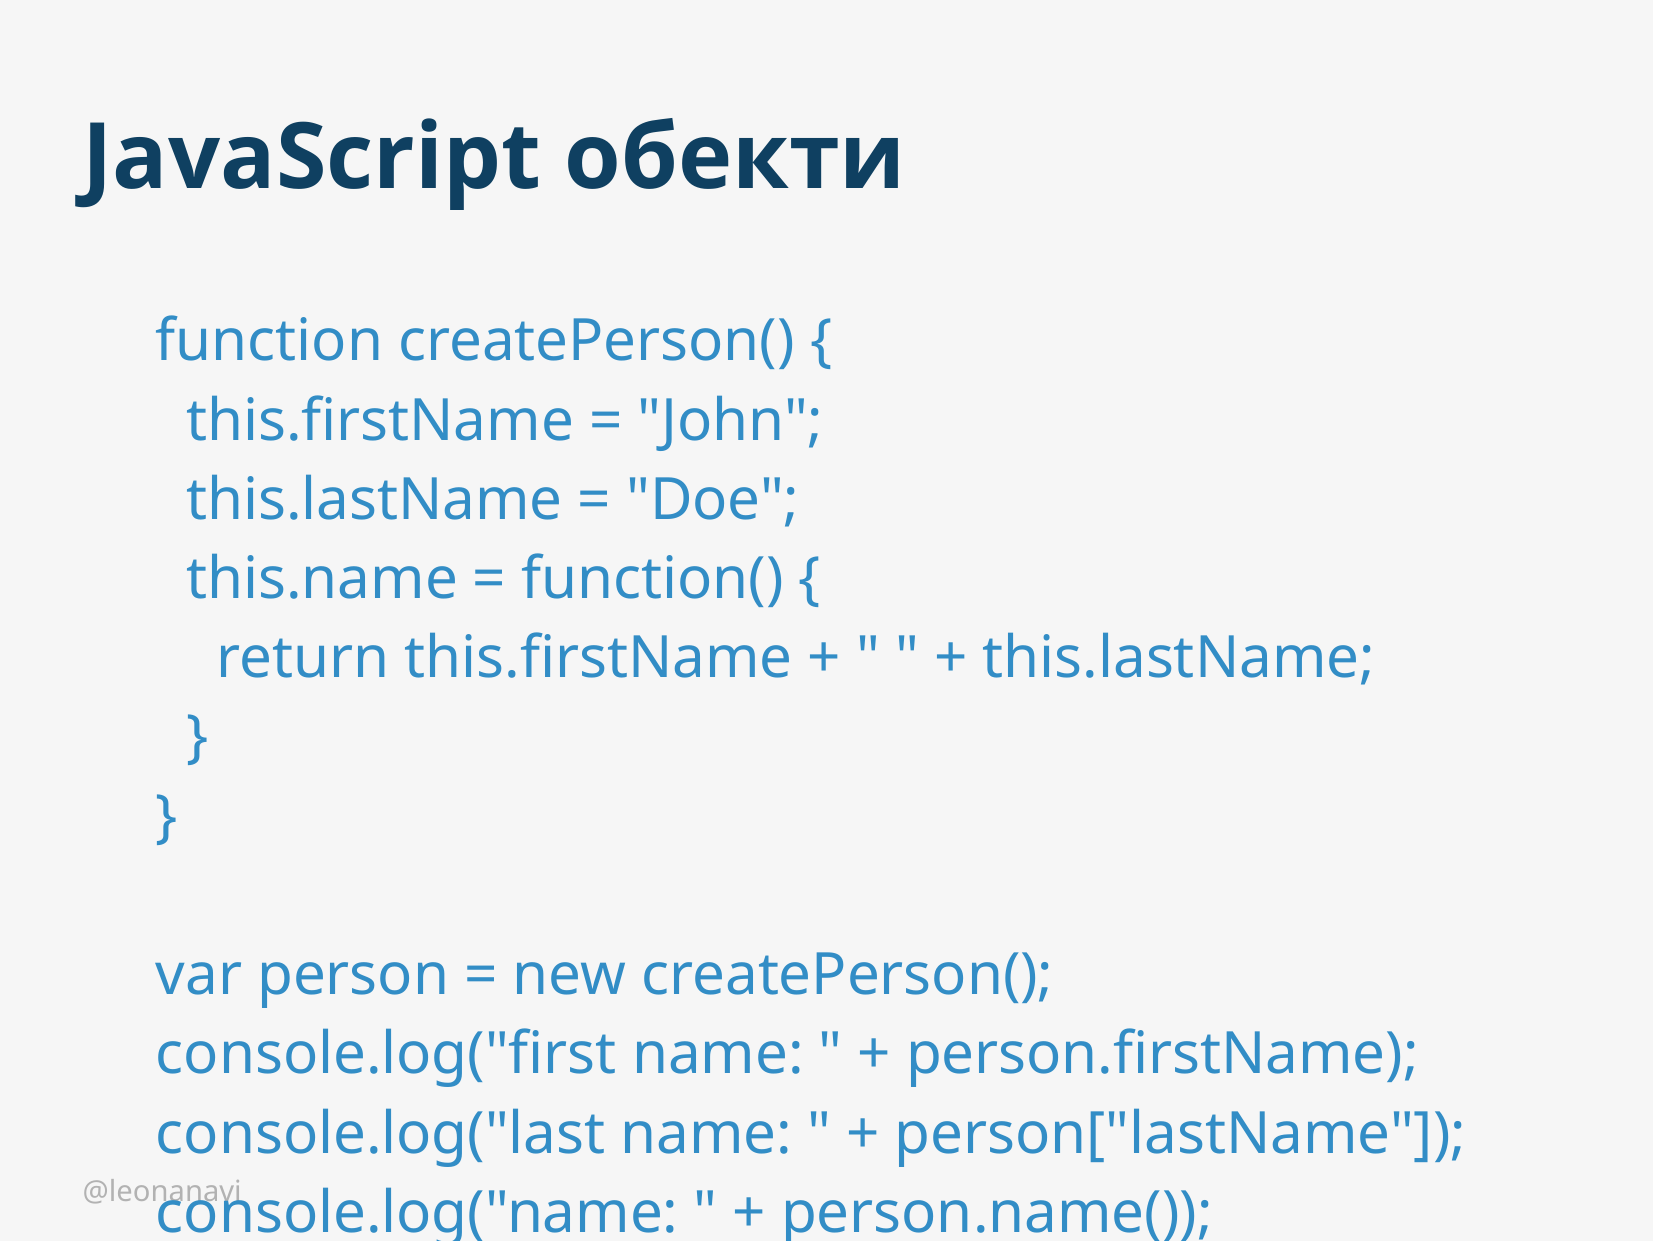

# JavaScript обекти
function createPerson() {
 this.firstName = "John";
 this.lastName = "Doe";
 this.name = function() {
 return this.firstName + " " + this.lastName;
 }
}
var person = new createPerson();
console.log("first name: " + person.firstName);
console.log("last name: " + person["lastName"]);
console.log("name: " + person.name());